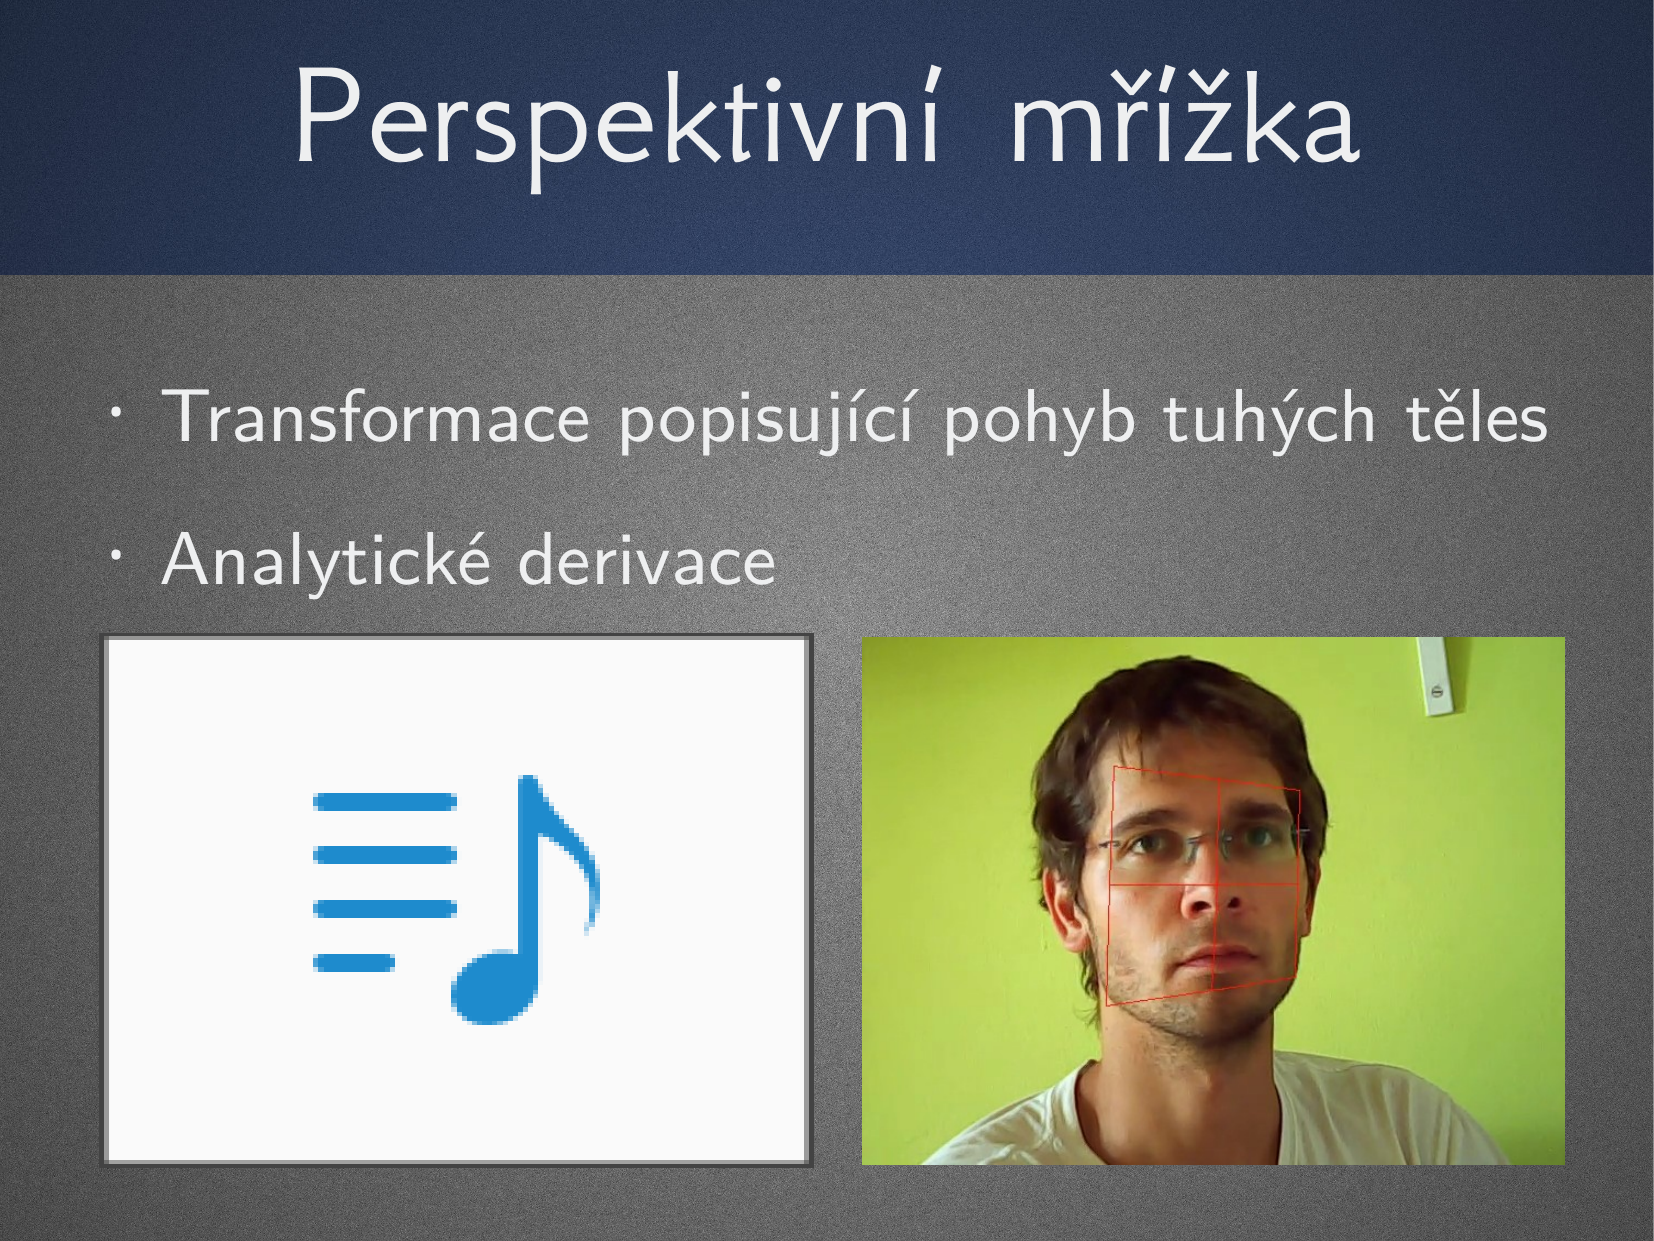

# Perspektivní mřížka
Transformace popisující pohyb tuhých těles
Analytické derivace